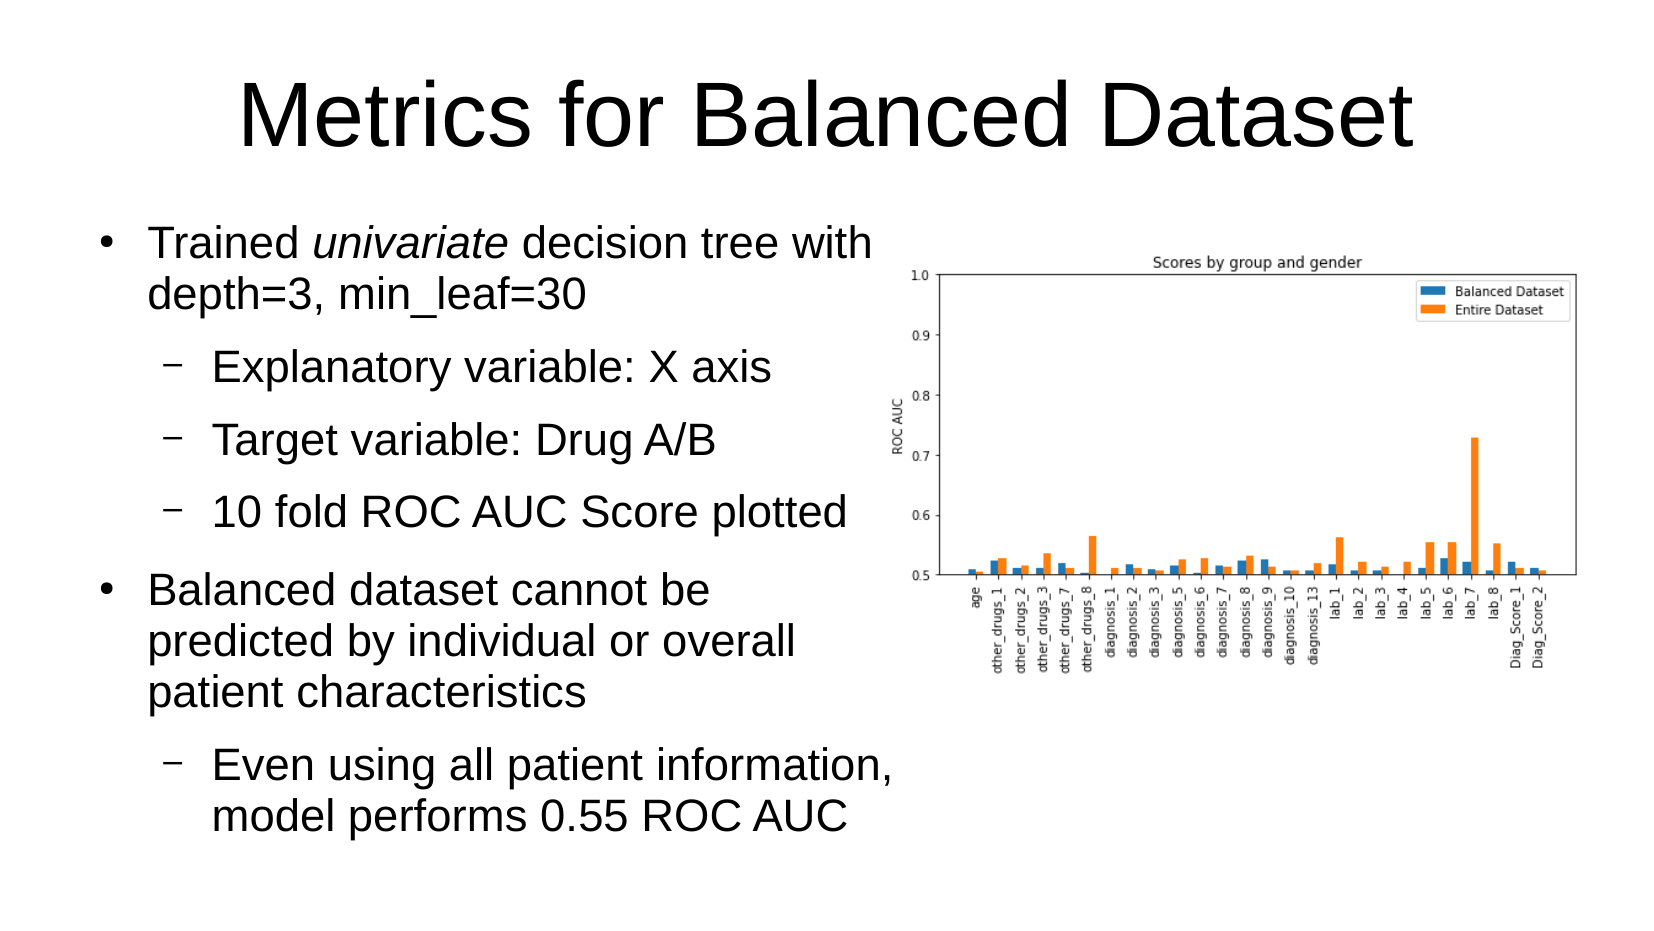

# Metrics for Balanced Dataset
Trained univariate decision tree with depth=3, min_leaf=30
Explanatory variable: X axis
Target variable: Drug A/B
10 fold ROC AUC Score plotted
Balanced dataset cannot be predicted by individual or overall patient characteristics
Even using all patient information, model performs 0.55 ROC AUC